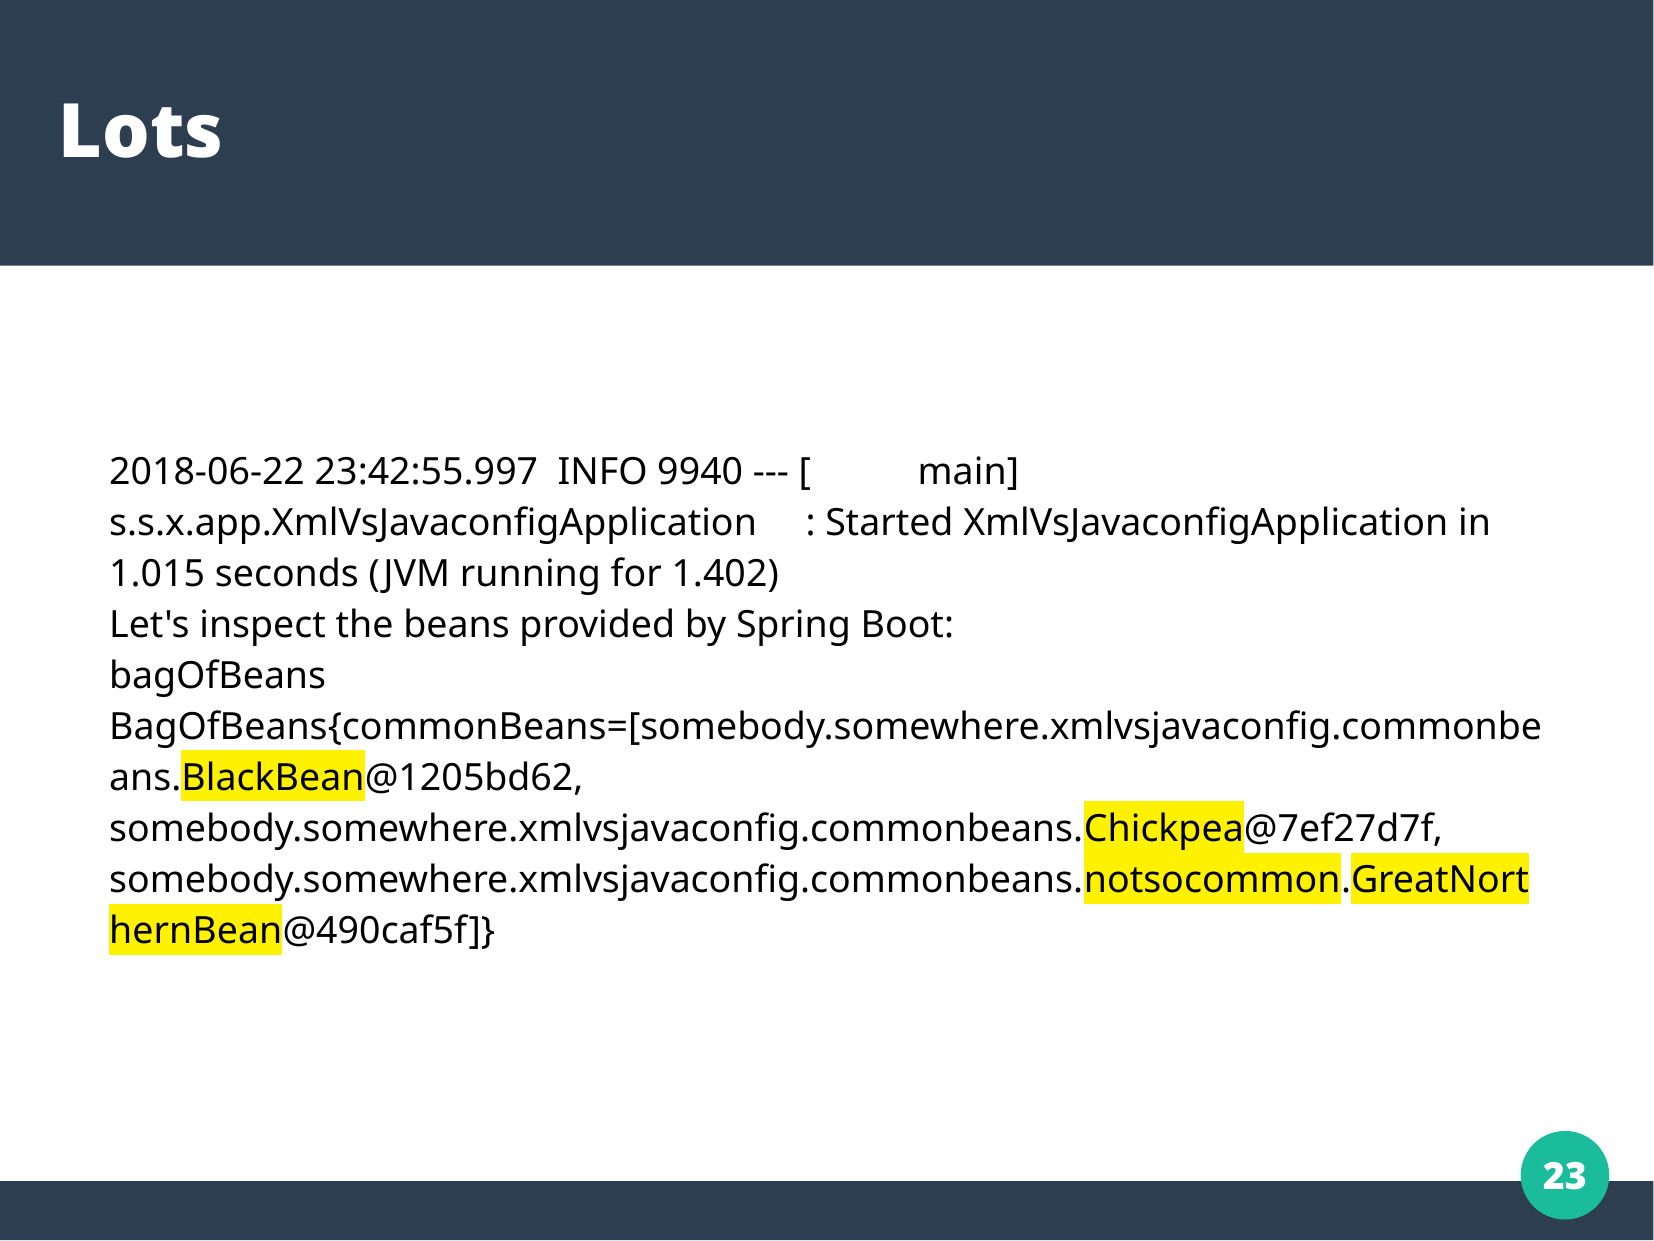

# Lots
2018-06-22 23:42:55.997 INFO 9940 --- [ main] s.s.x.app.XmlVsJavaconfigApplication : Started XmlVsJavaconfigApplication in 1.015 seconds (JVM running for 1.402)
Let's inspect the beans provided by Spring Boot:
bagOfBeans
BagOfBeans{commonBeans=[somebody.somewhere.xmlvsjavaconfig.commonbeans.BlackBean@1205bd62, somebody.somewhere.xmlvsjavaconfig.commonbeans.Chickpea@7ef27d7f, somebody.somewhere.xmlvsjavaconfig.commonbeans.notsocommon.GreatNorthernBean@490caf5f]}
23